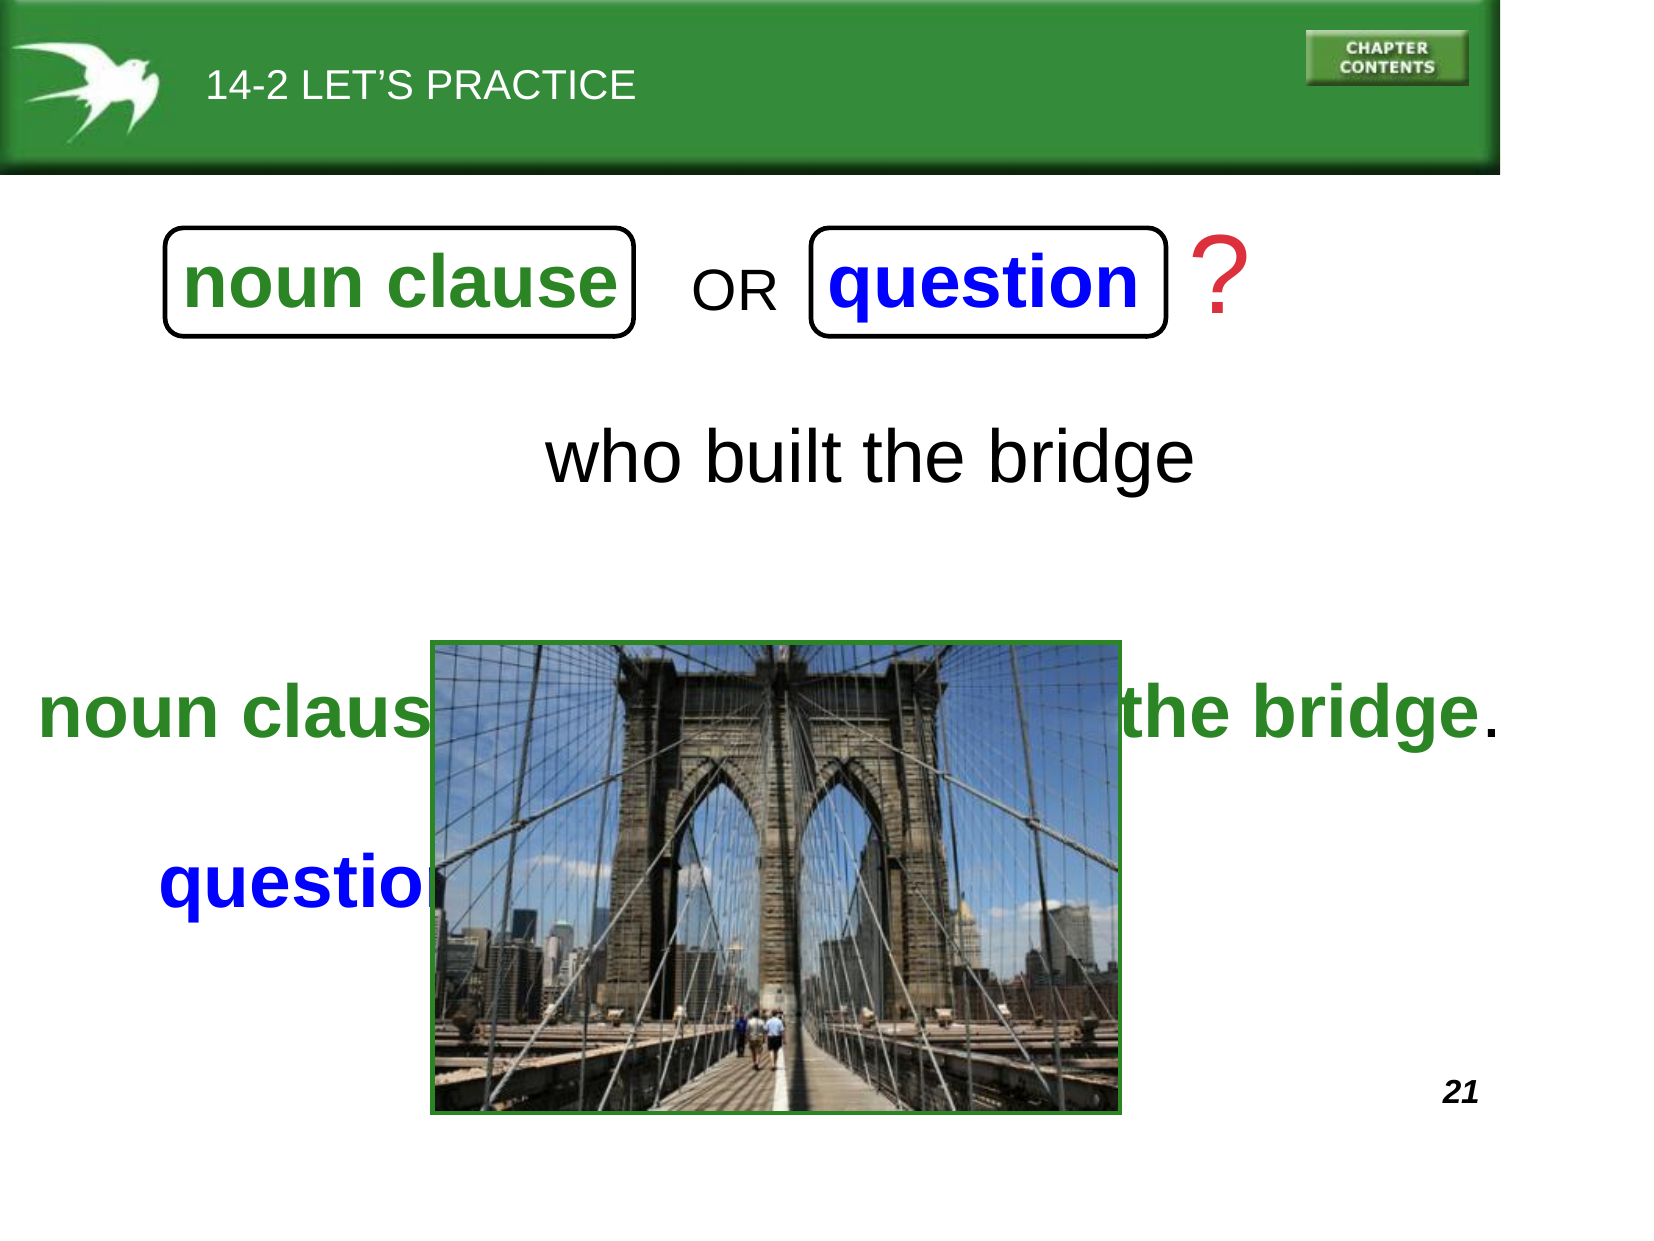

14-2 LET’S PRACTICE
?
noun clause
question
OR
who built the bridge
noun clause:
I know who built the bridge.
Who built the bridge?
question: